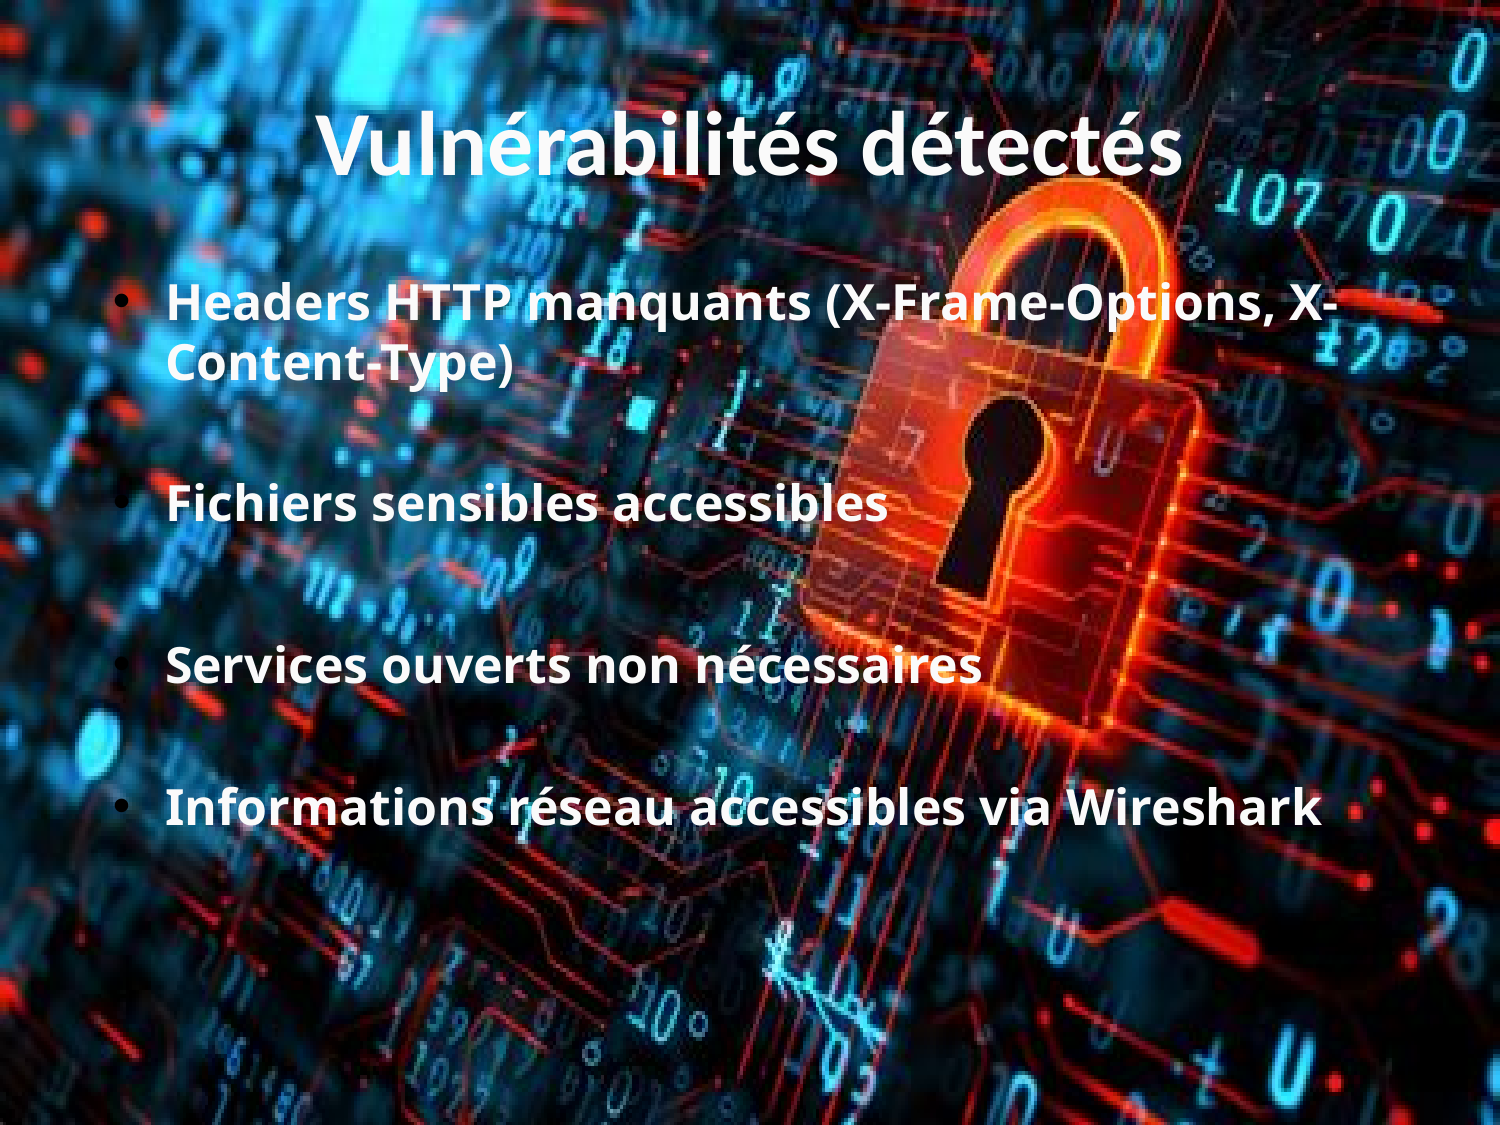

# Vulnérabilités détectés
Headers HTTP manquants (X-Frame-Options, X-Content-Type)
Fichiers sensibles accessibles
Services ouverts non nécessaires
Informations réseau accessibles via Wireshark